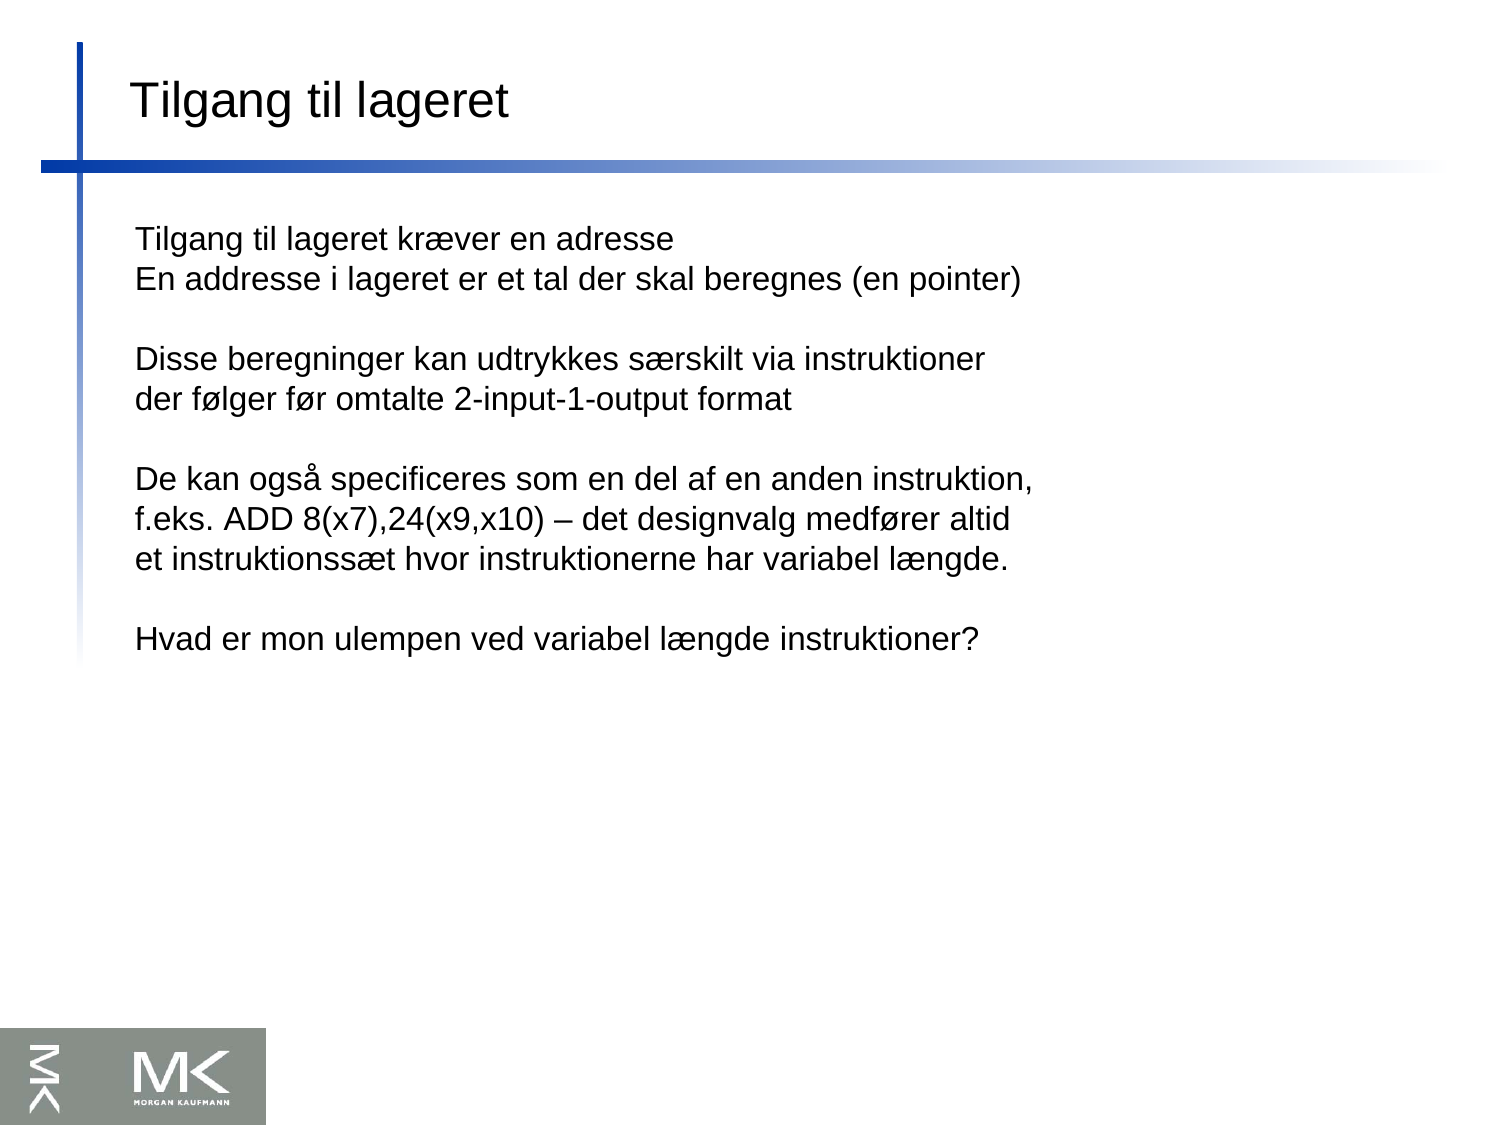

Tilgang til lageret
Tilgang til lageret kræver en adresse
En addresse i lageret er et tal der skal beregnes (en pointer)
Disse beregninger kan udtrykkes særskilt via instruktioner
der følger før omtalte 2-input-1-output format
De kan også specificeres som en del af en anden instruktion,
f.eks. ADD 8(x7),24(x9,x10) – det designvalg medfører altid
et instruktionssæt hvor instruktionerne har variabel længde.
Hvad er mon ulempen ved variabel længde instruktioner?